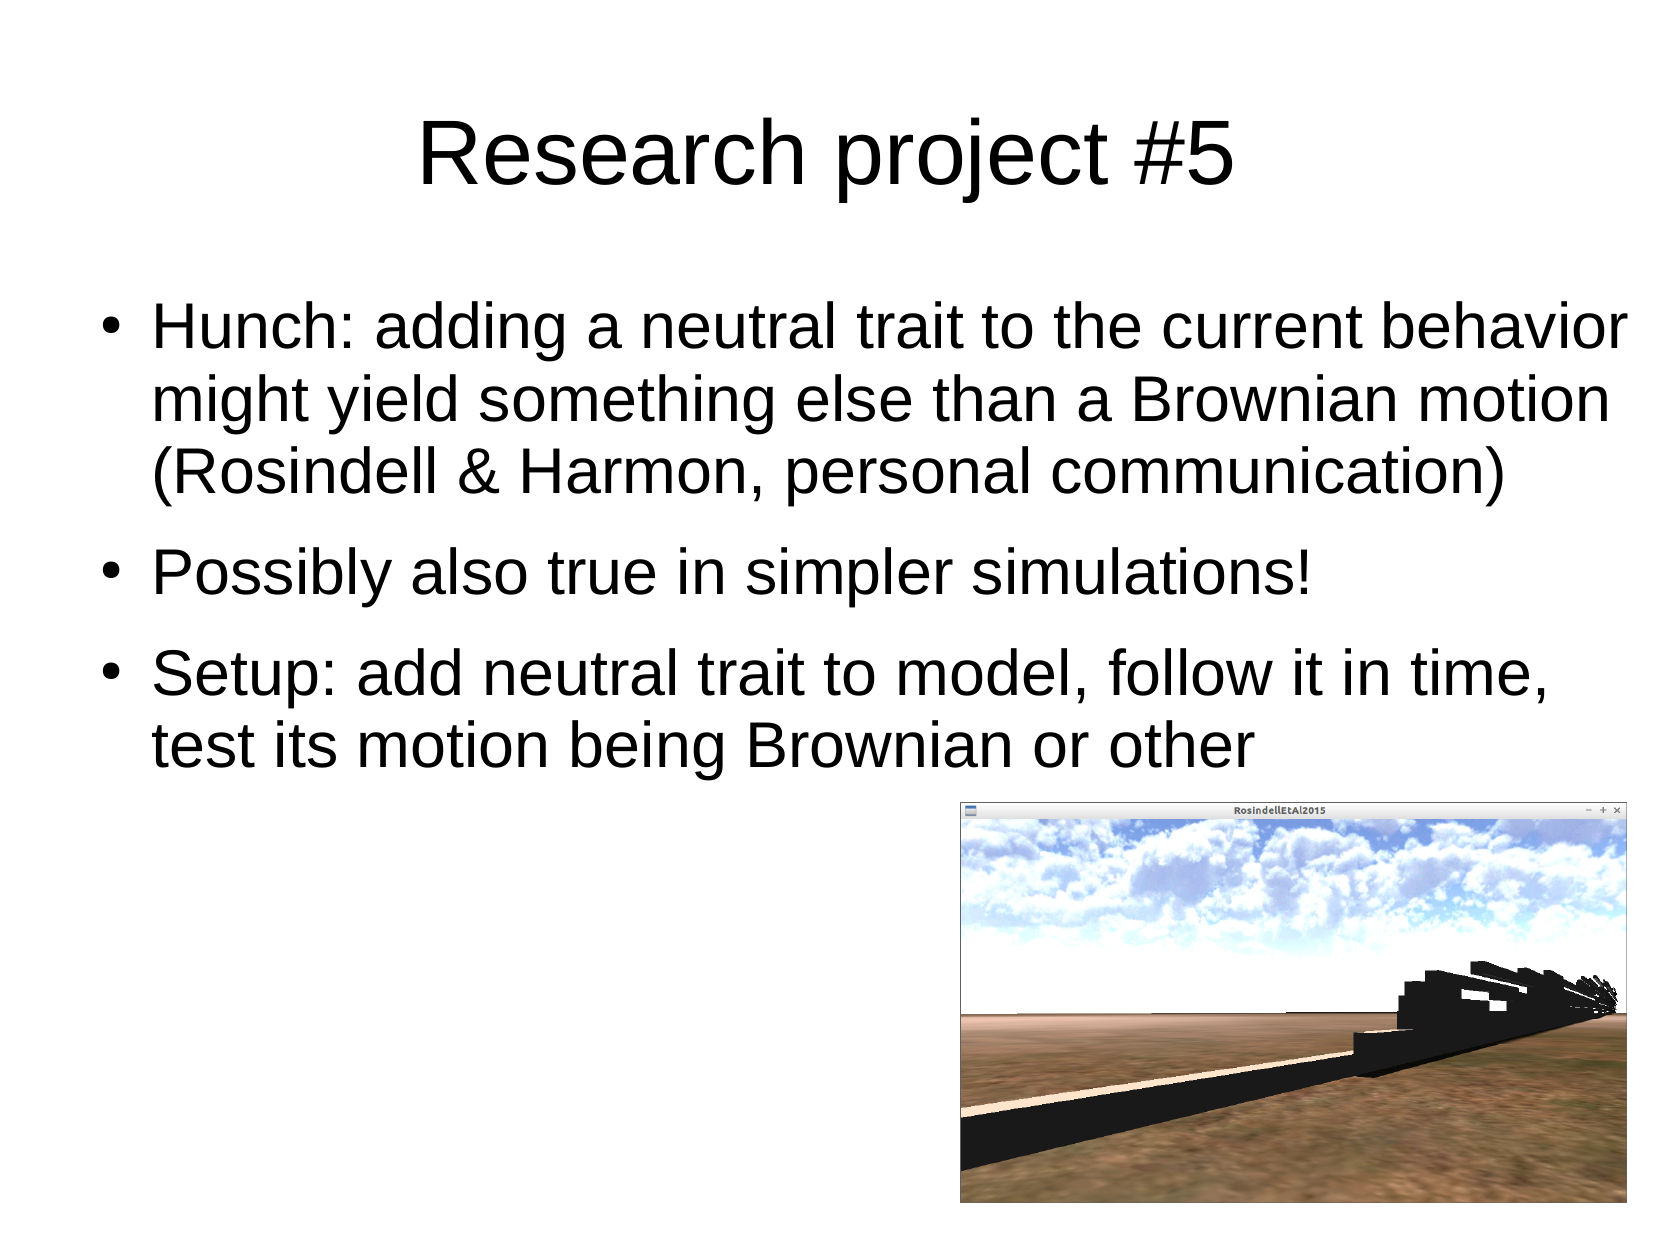

# Research project #5
Hunch: adding a neutral trait to the current behavior might yield something else than a Brownian motion (Rosindell & Harmon, personal communication)
Possibly also true in simpler simulations!
Setup: add neutral trait to model, follow it in time, test its motion being Brownian or other